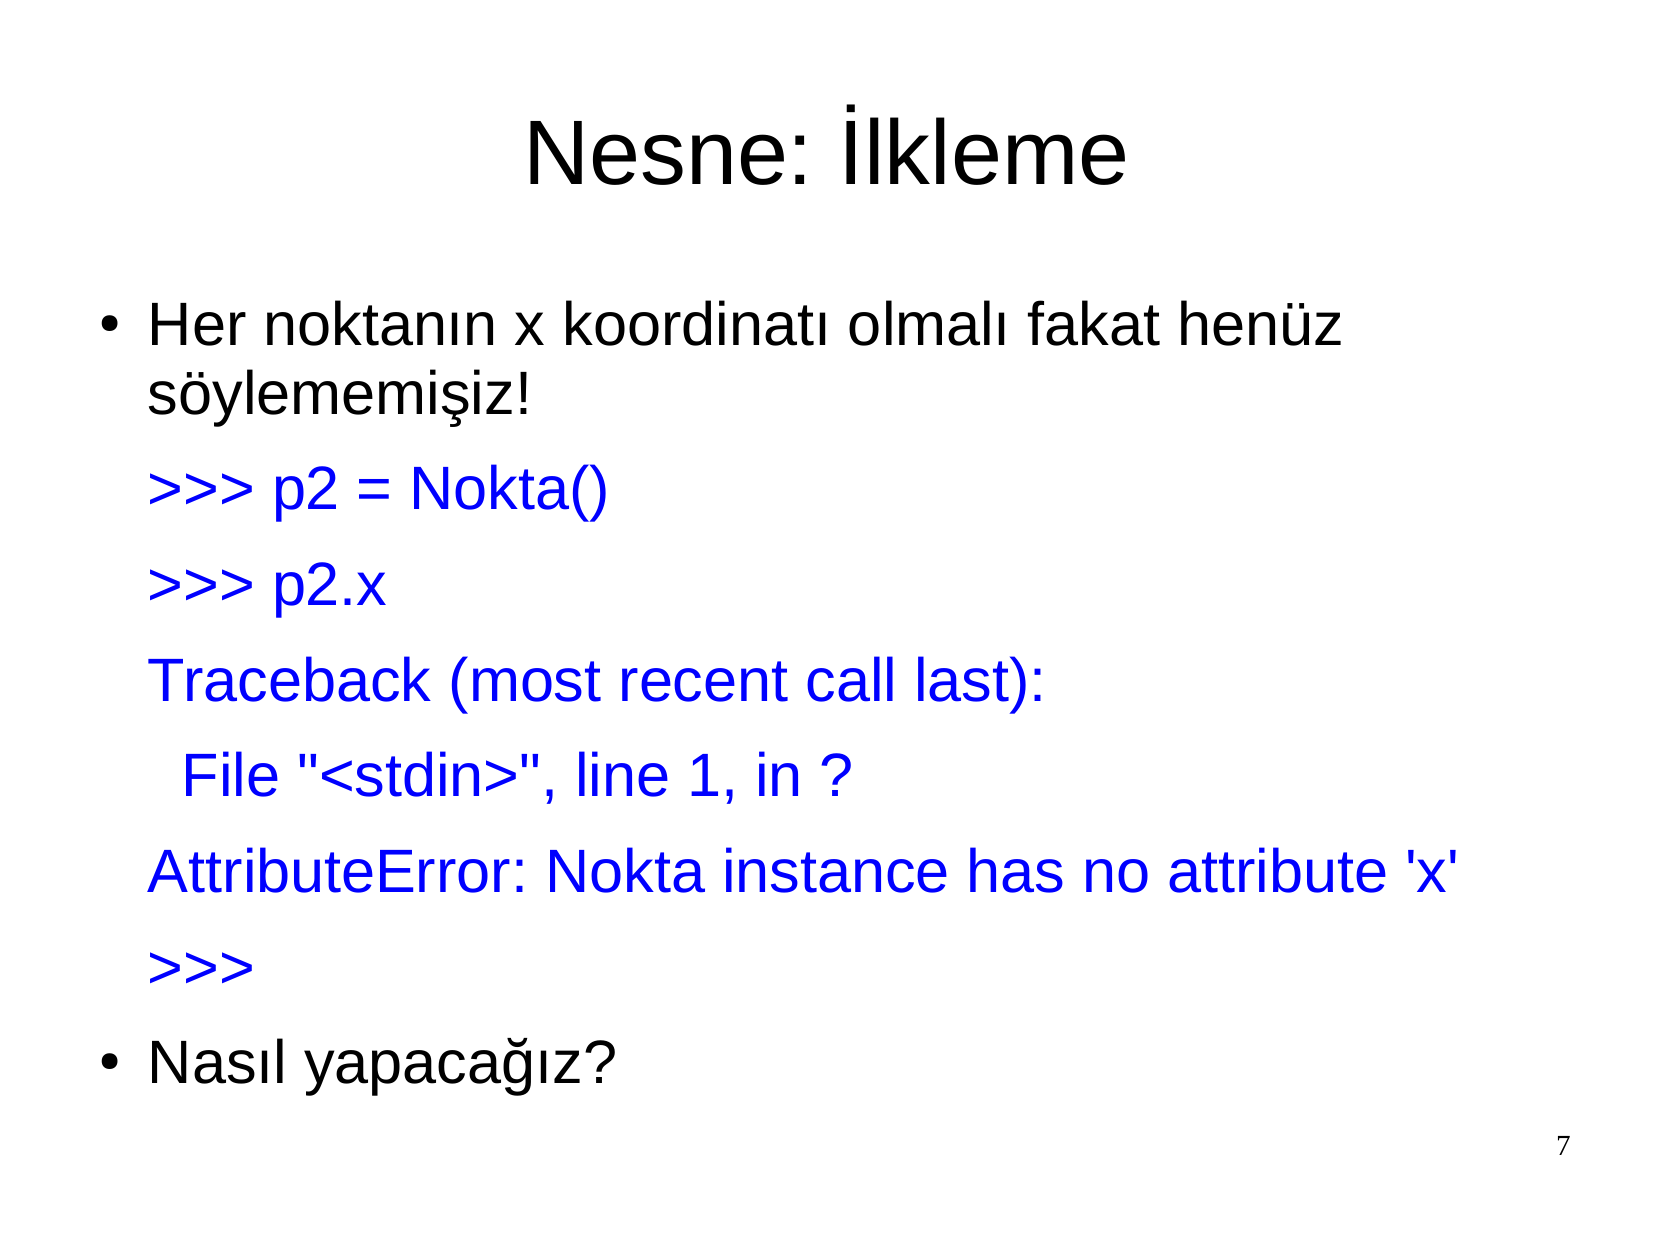

# Nesne: İlkleme
Her noktanın x koordinatı olmalı fakat henüz söylememişiz!
>>> p2 = Nokta()
>>> p2.x
Traceback (most recent call last):
 File "<stdin>", line 1, in ?
AttributeError: Nokta instance has no attribute 'x'
>>>
Nasıl yapacağız?
7